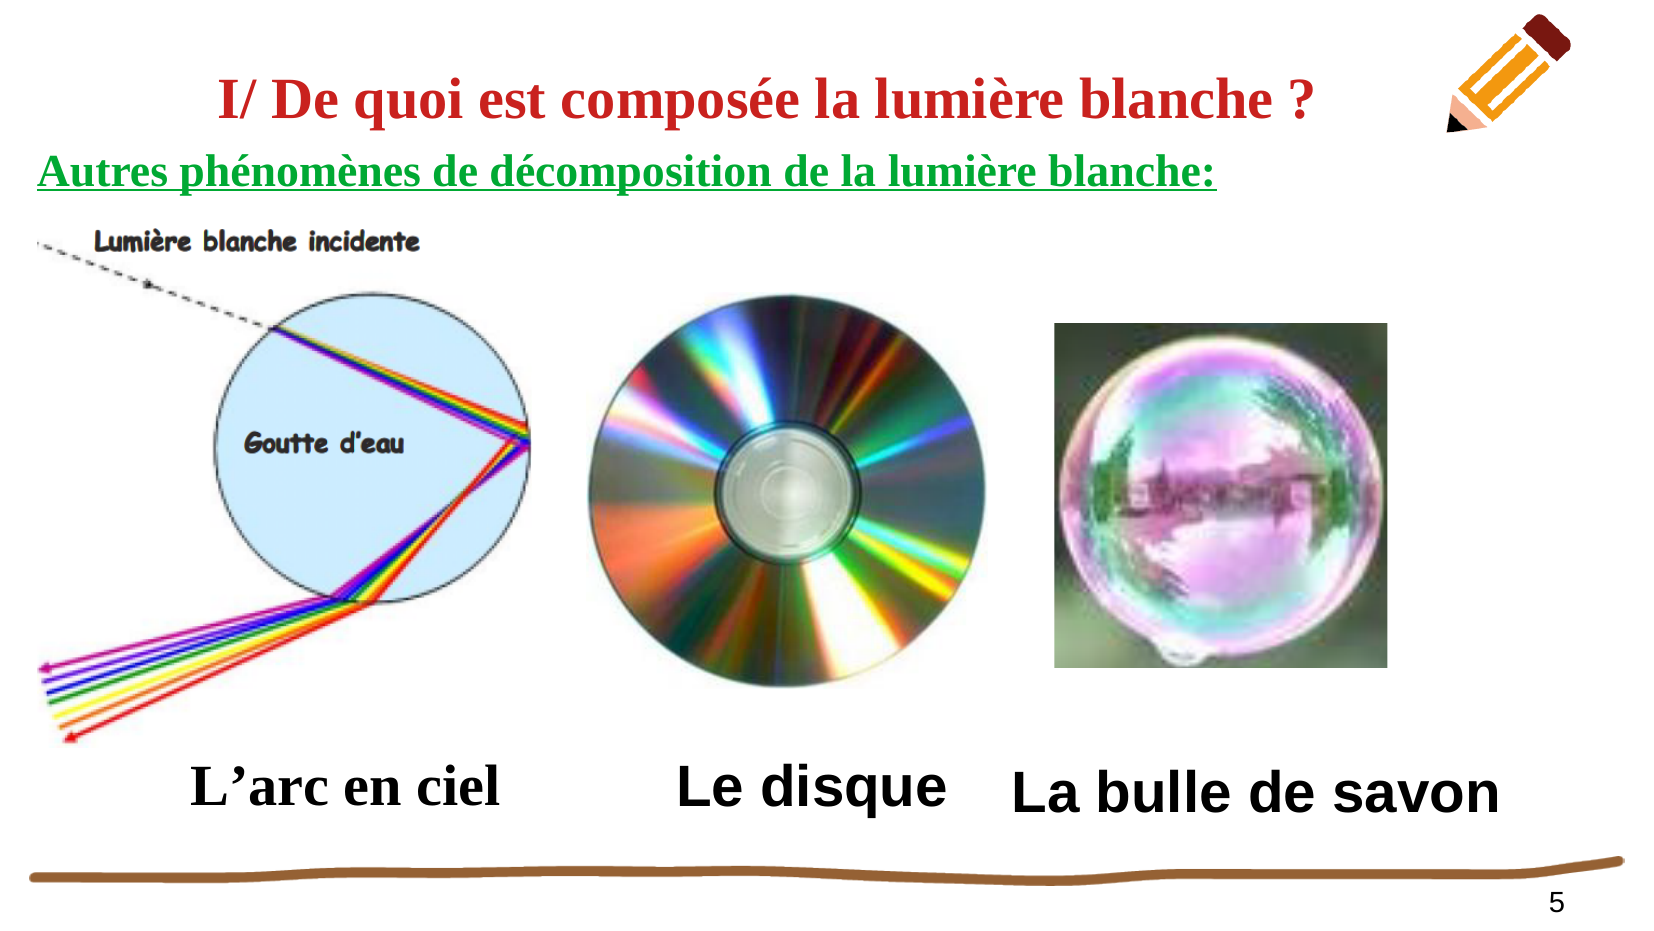

# I/ De quoi est composée la lumière blanche ?
Autres phénomènes de décomposition de la lumière blanche:
L’arc en ciel
Le disque
La bulle de savon
5